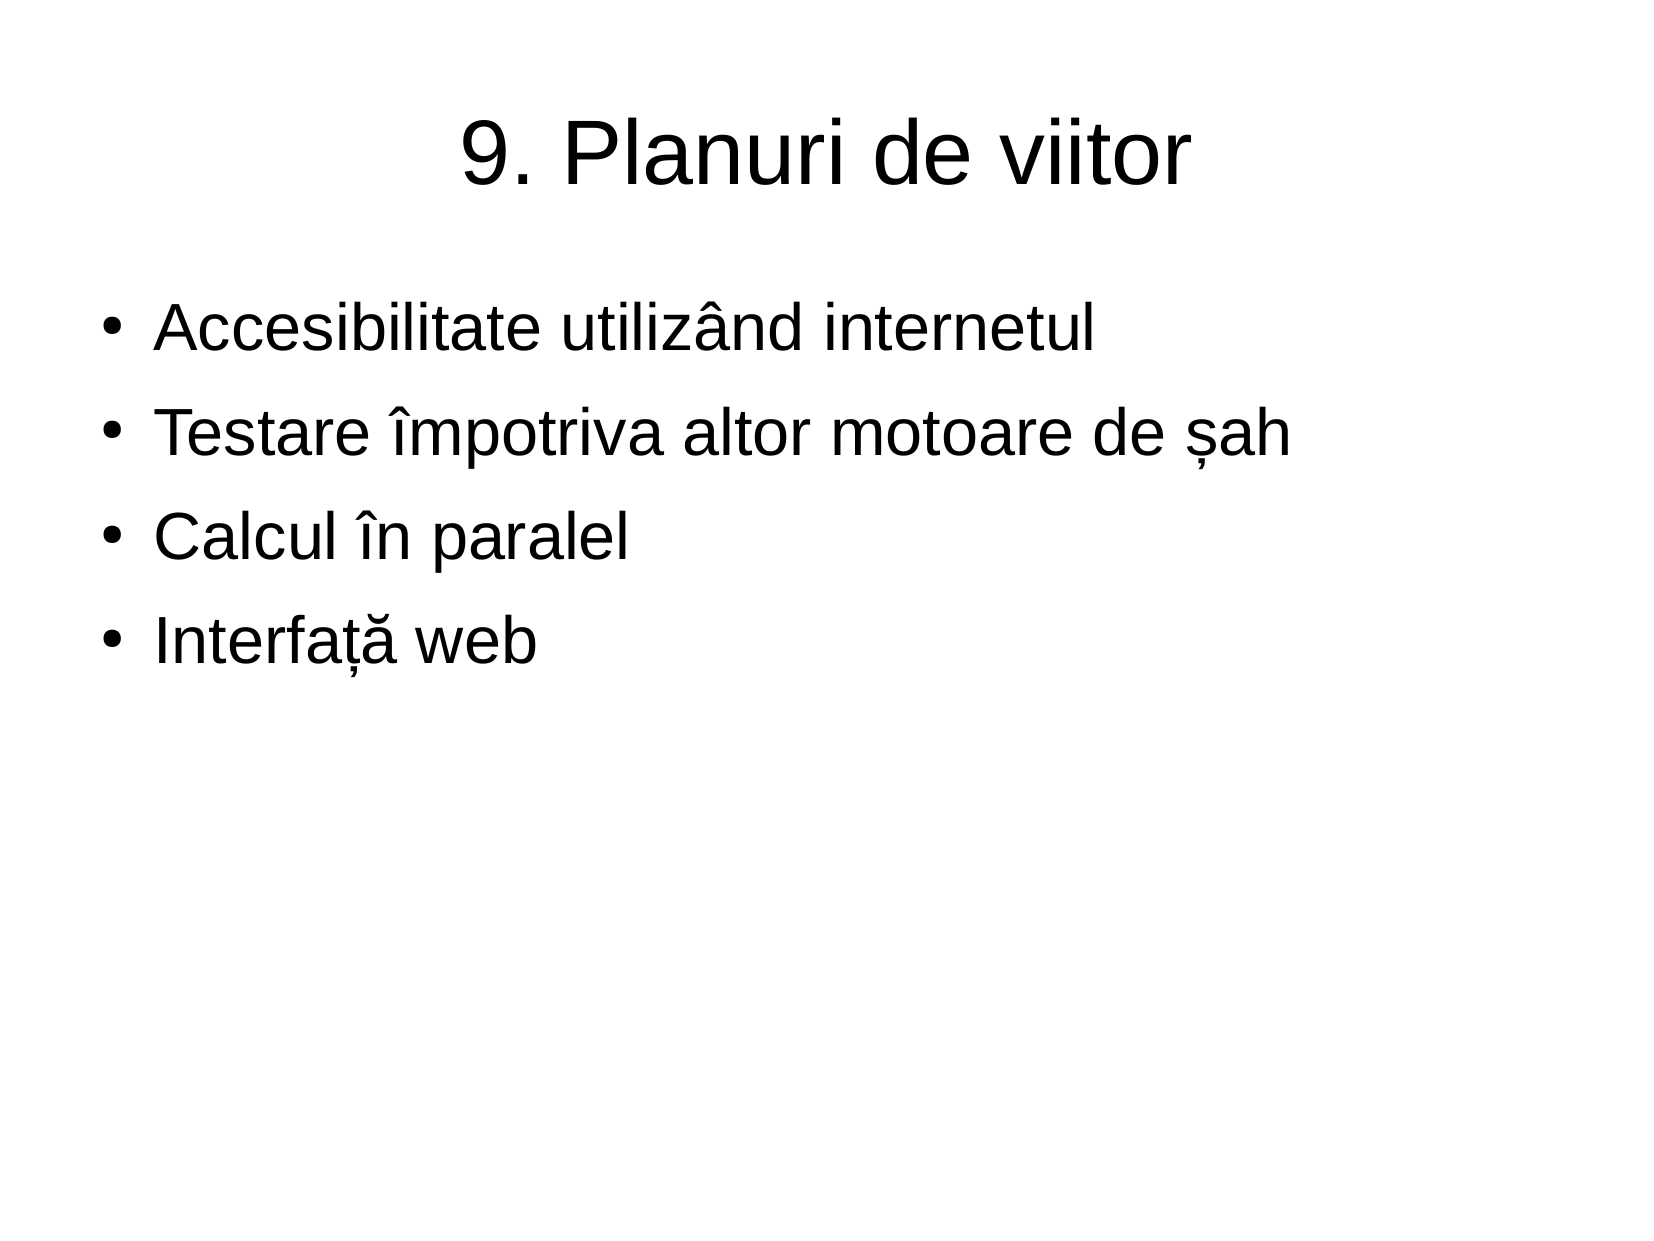

# 9. Planuri de viitor
Accesibilitate utilizând internetul
Testare împotriva altor motoare de șah
Calcul în paralel
Interfață web